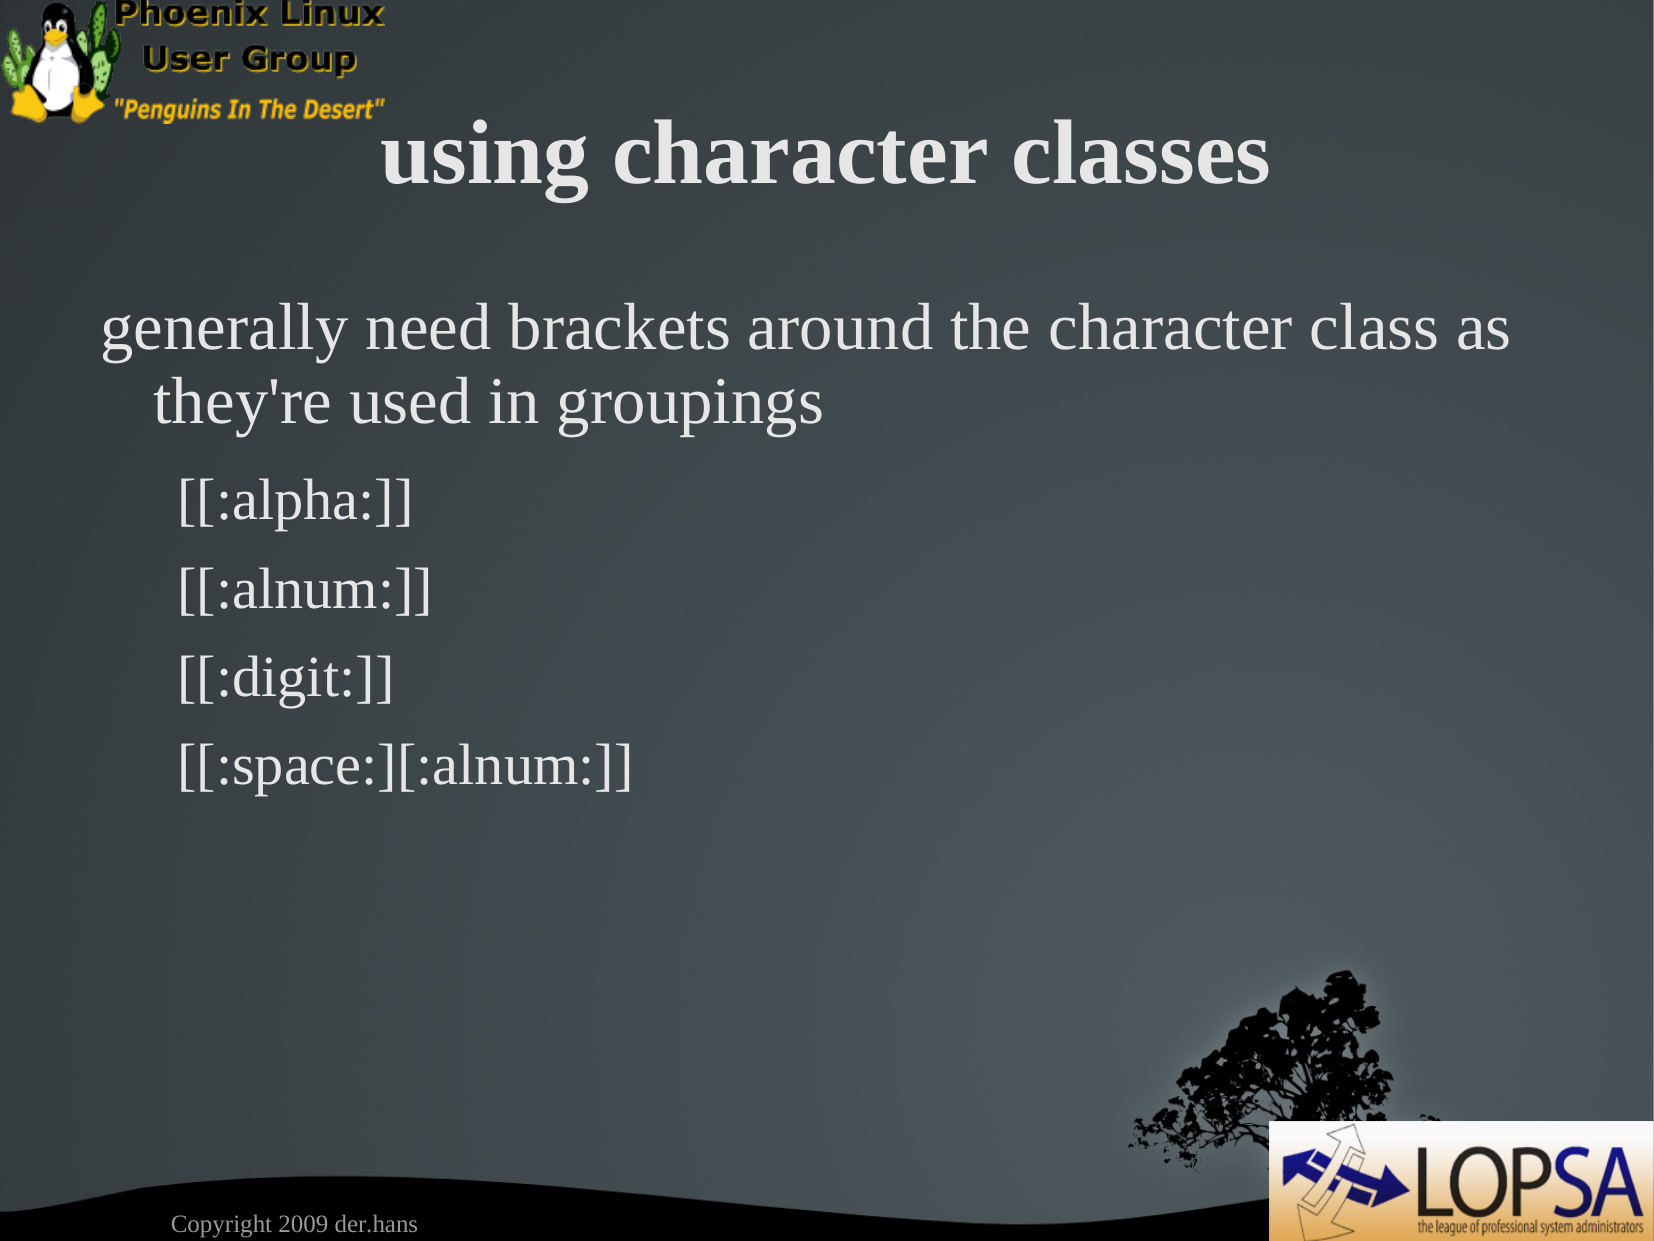

# using character classes
generally need brackets around the character class as they're used in groupings
[[:alpha:]]
[[:alnum:]]
[[:digit:]]
[[:space:][:alnum:]]